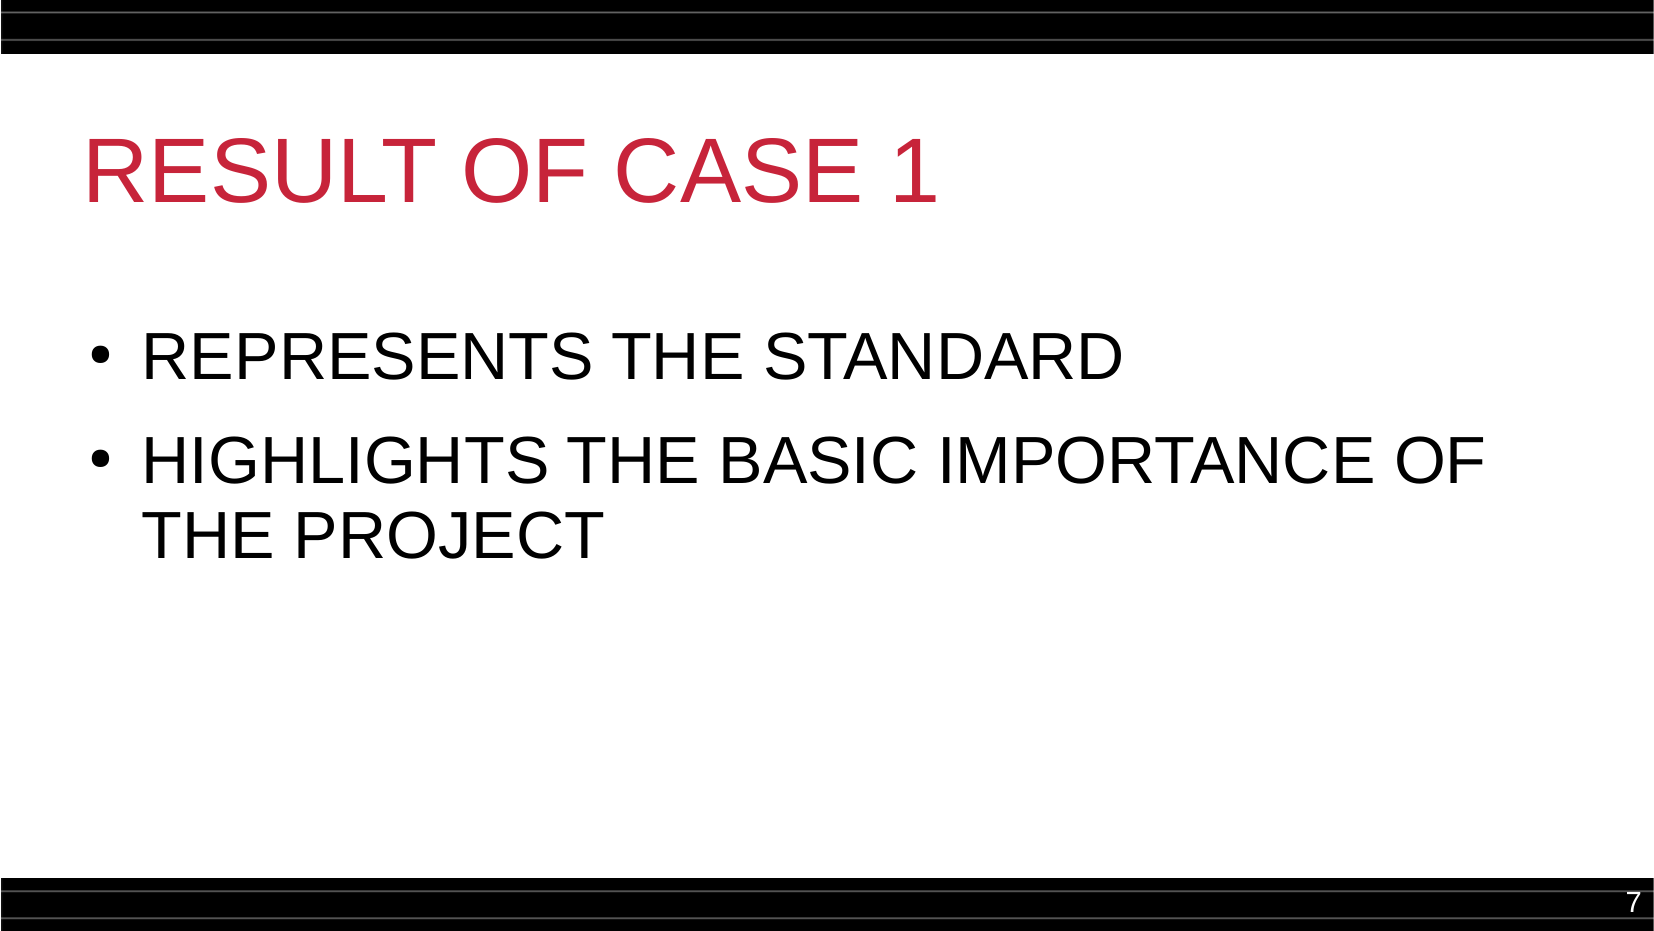

# RESULT OF CASE 1
REPRESENTS THE STANDARD
HIGHLIGHTS THE BASIC IMPORTANCE OF THE PROJECT